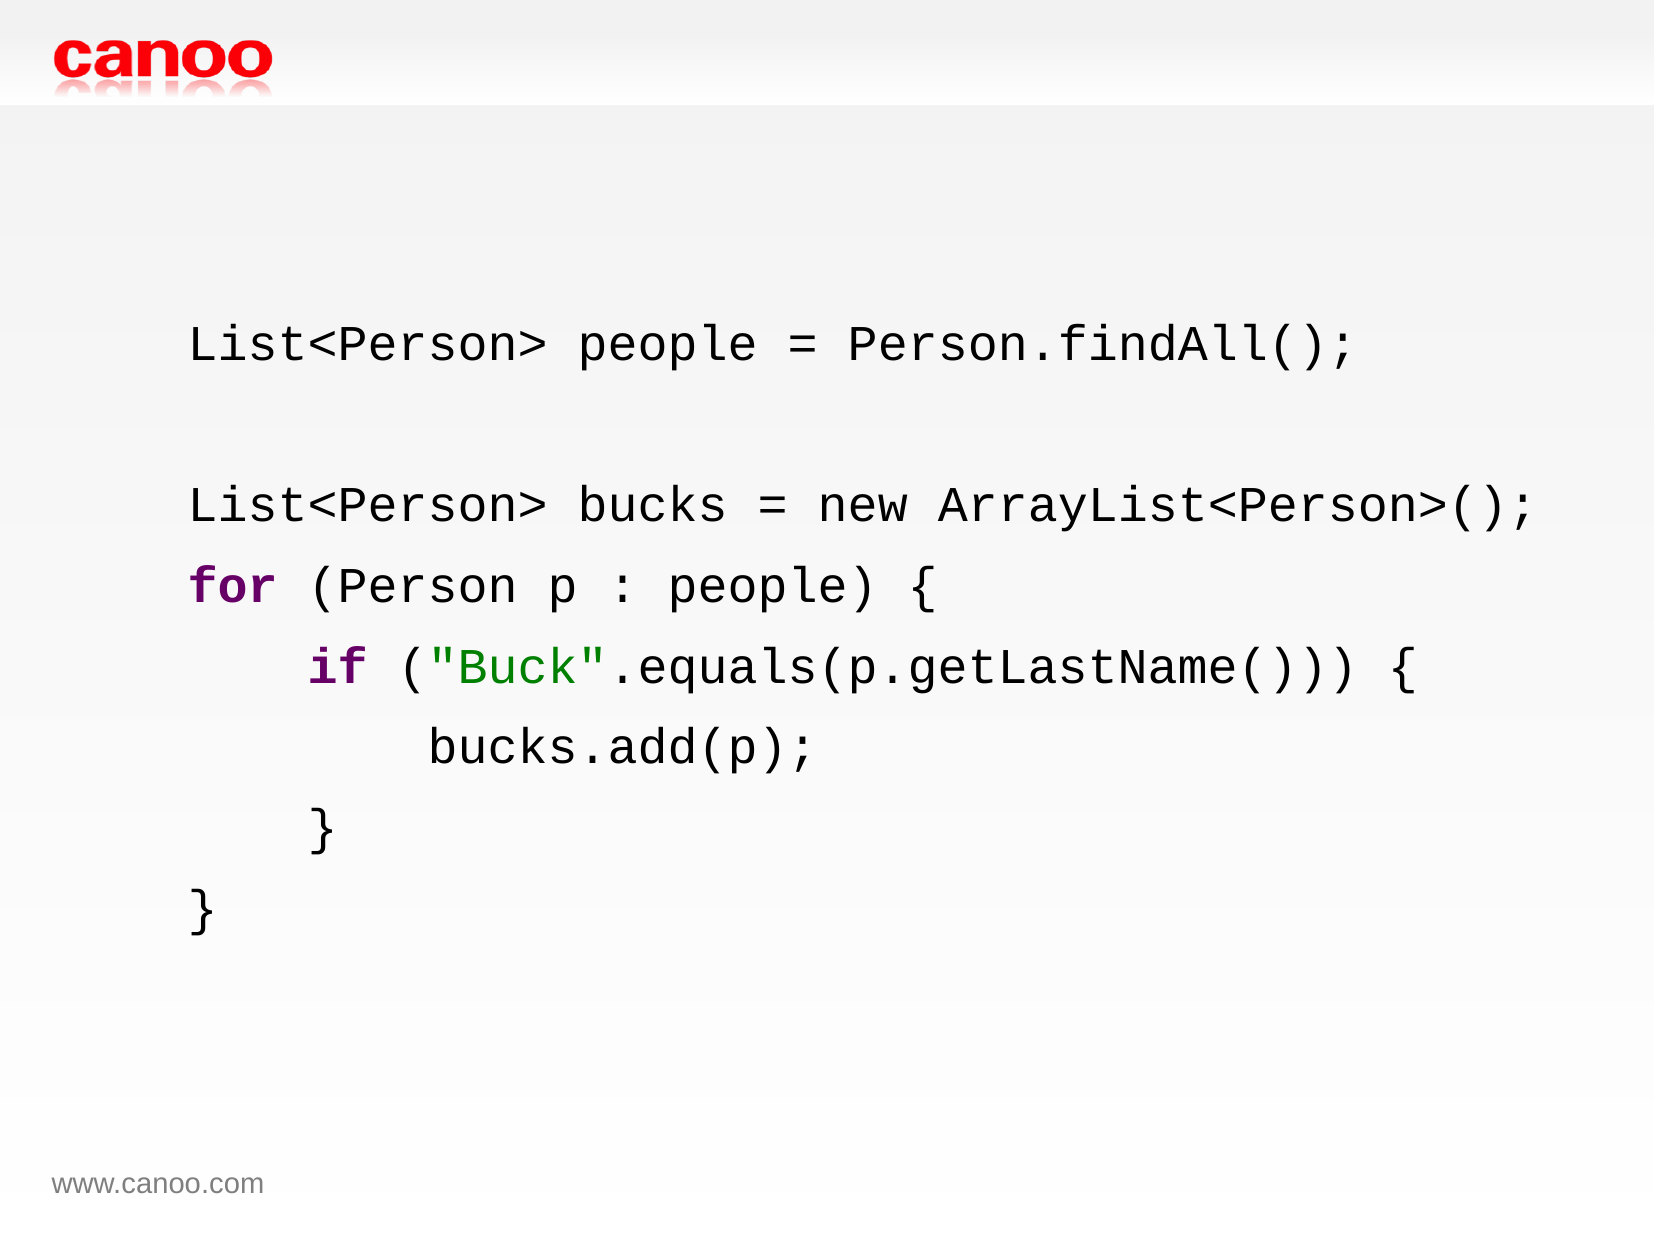

List<Person> people = Person.findAll();
List<Person> bucks = new ArrayList<Person>();
for (Person p : people) {
 if ("Buck".equals(p.getLastName())) {
 bucks.add(p);
 }
}